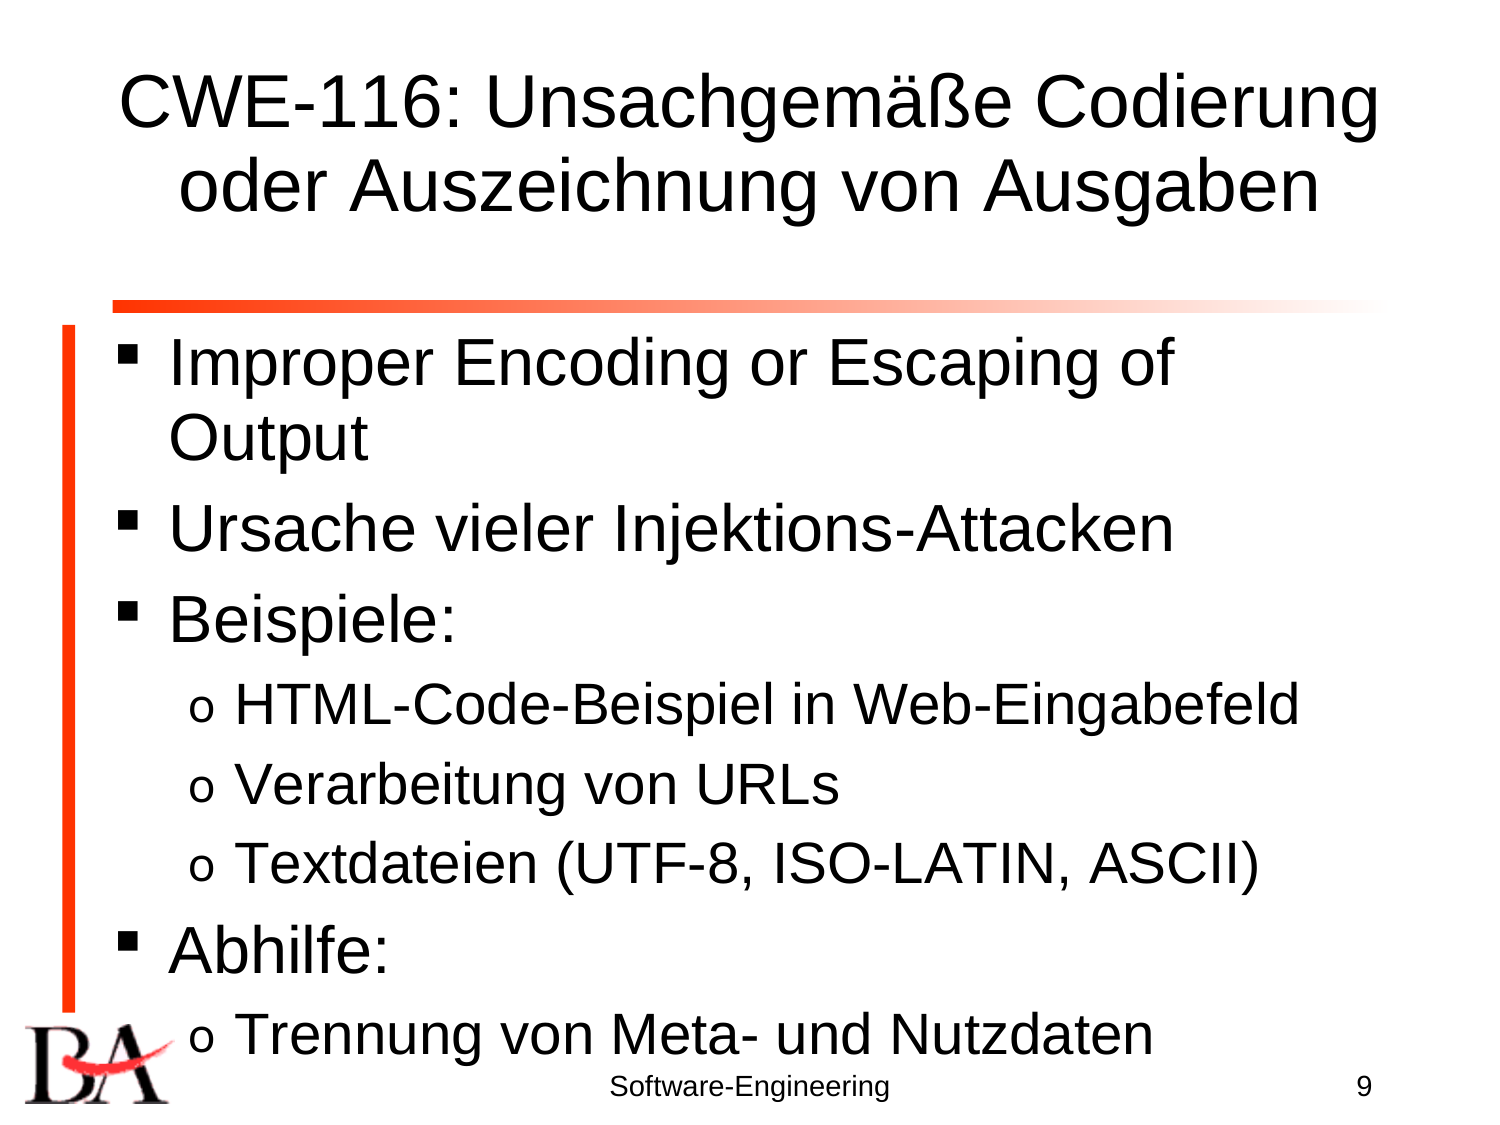

# CWE-116: Unsachgemäße Codierung oder Auszeichnung von Ausgaben
Improper Encoding or Escaping of Output
Ursache vieler Injektions-Attacken
Beispiele:
HTML-Code-Beispiel in Web-Eingabefeld
Verarbeitung von URLs
Textdateien (UTF-8, ISO-LATIN, ASCII)
Abhilfe:
Trennung von Meta- und Nutzdaten
9